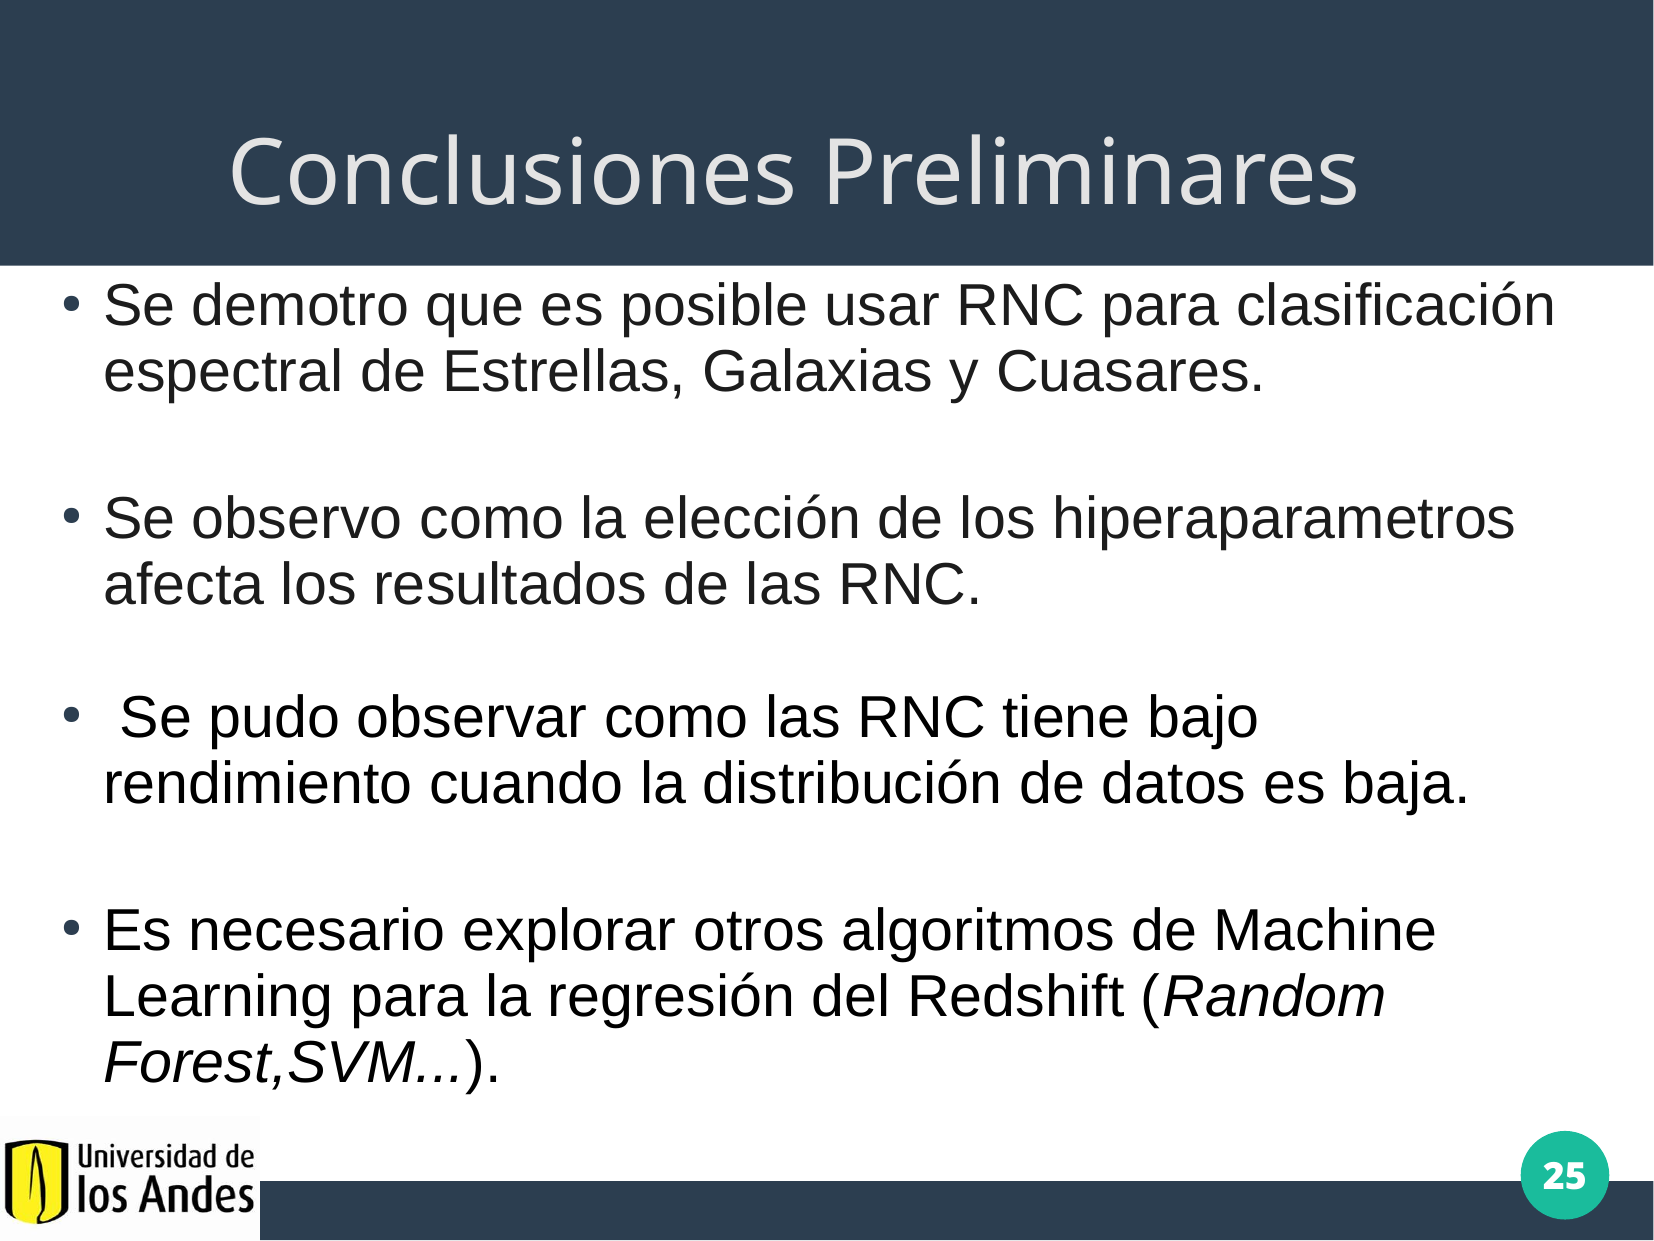

# Conclusiones Preliminares
Se demotro que es posible usar RNC para clasificación espectral de Estrellas, Galaxias y Cuasares.
Se observo como la elección de los hiperaparametros afecta los resultados de las RNC.
 Se pudo observar como las RNC tiene bajo rendimiento cuando la distribución de datos es baja.
Es necesario explorar otros algoritmos de Machine Learning para la regresión del Redshift (Random Forest,SVM...).
25